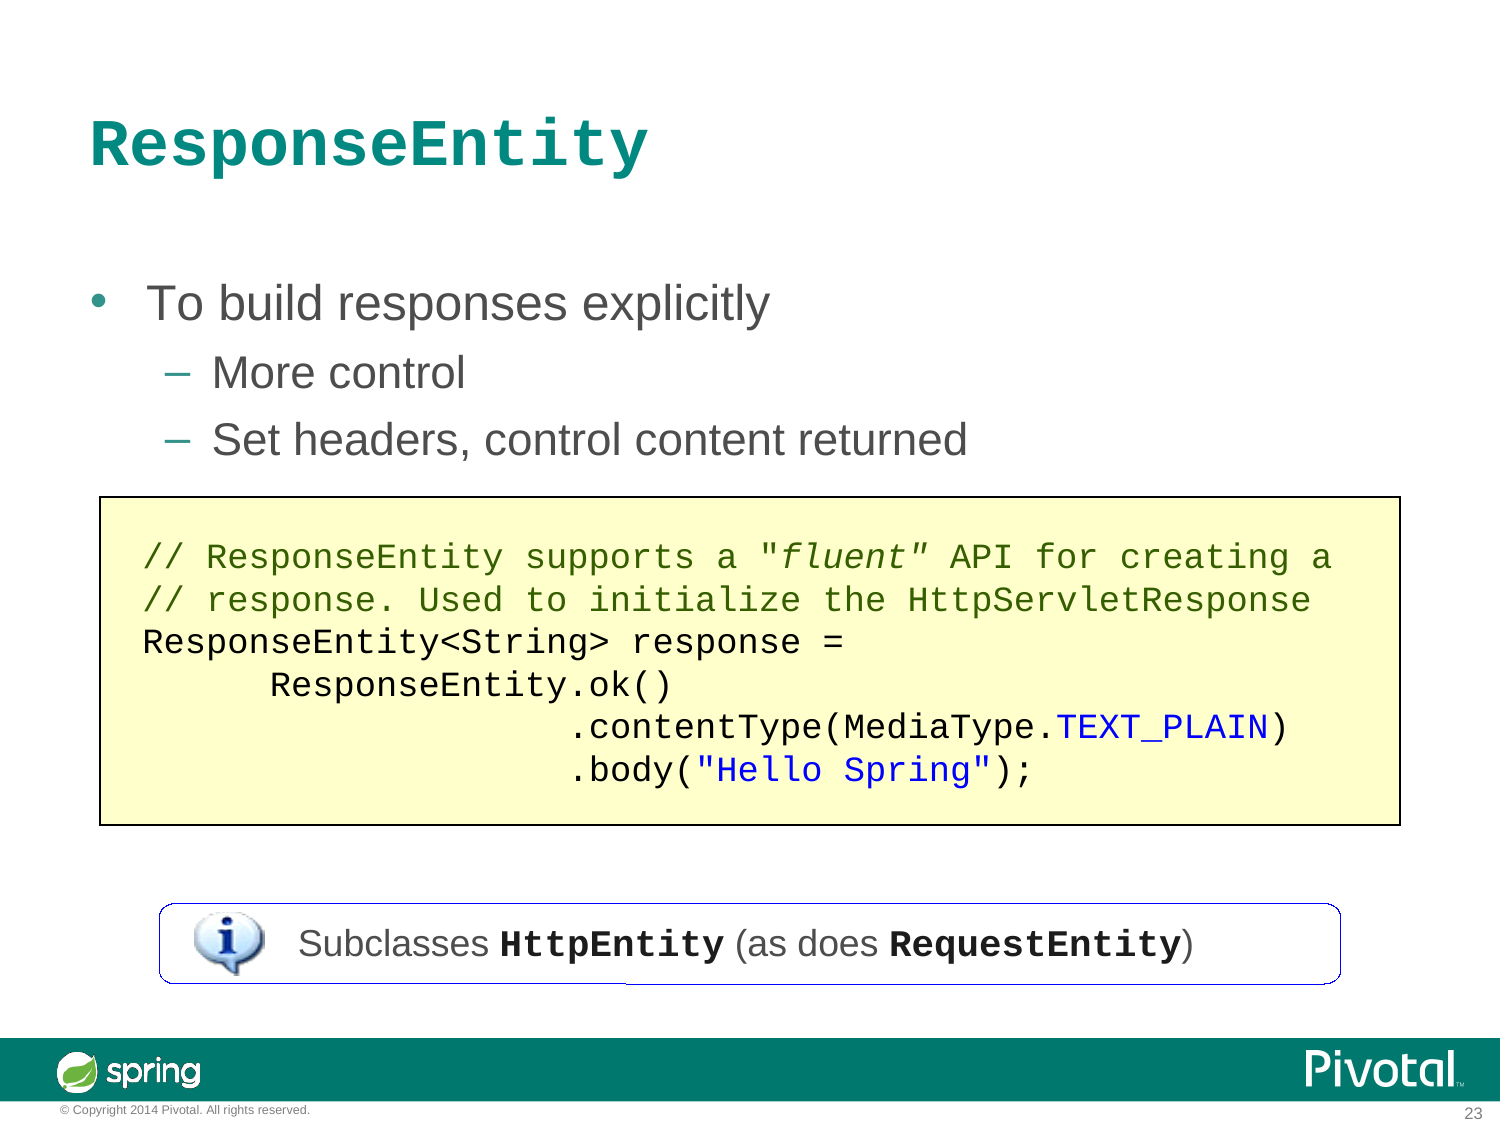

# ResponseEntity
To build responses explicitly
More control
Set headers, control content returned
 // ResponseEntity supports a "fluent" API for creating a
 // response. Used to initialize the HttpServletResponse
 ResponseEntity<String> response =
 ResponseEntity.ok()
 .contentType(MediaType.TEXT_PLAIN)
 .body("Hello Spring");
Subclasses HttpEntity (as does RequestEntity)